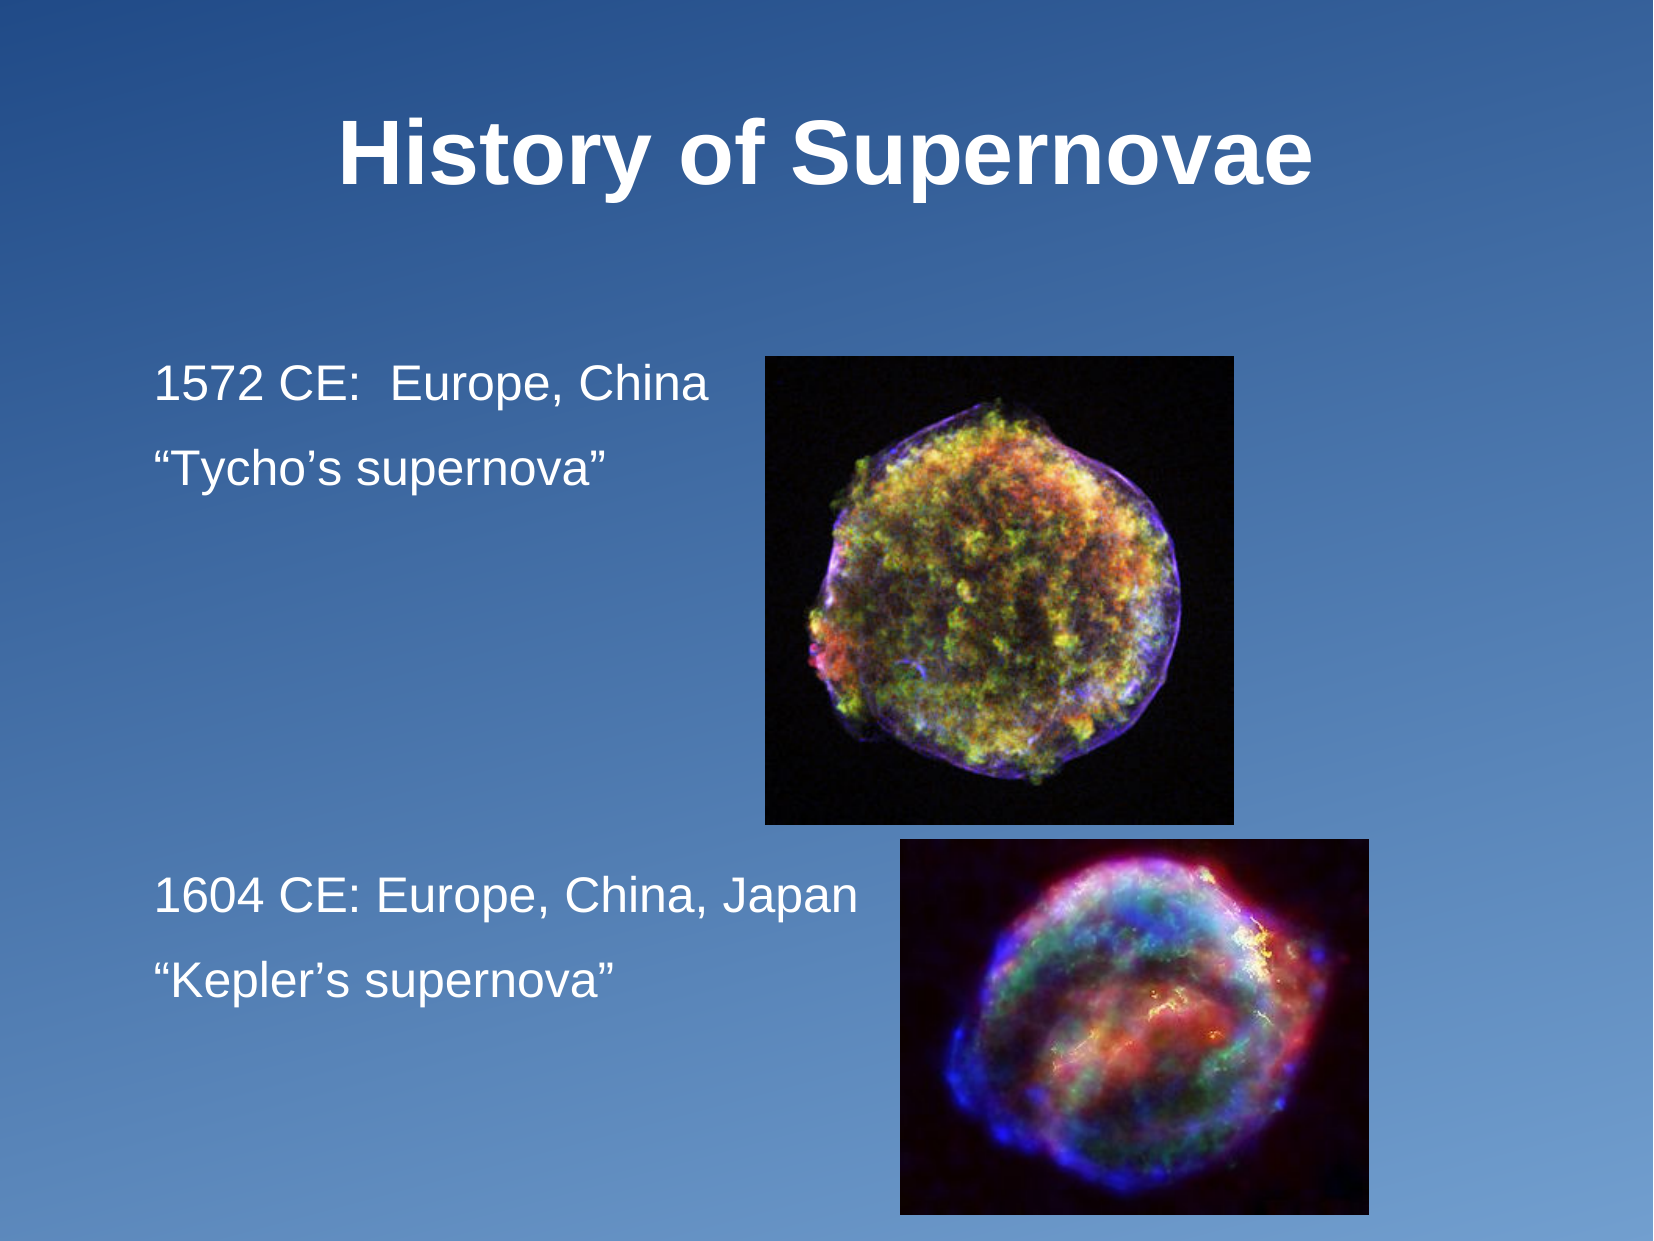

# History of Supernovae
1572 CE: Europe, China
“Tycho’s supernova”
1604 CE: Europe, China, Japan
“Kepler’s supernova”